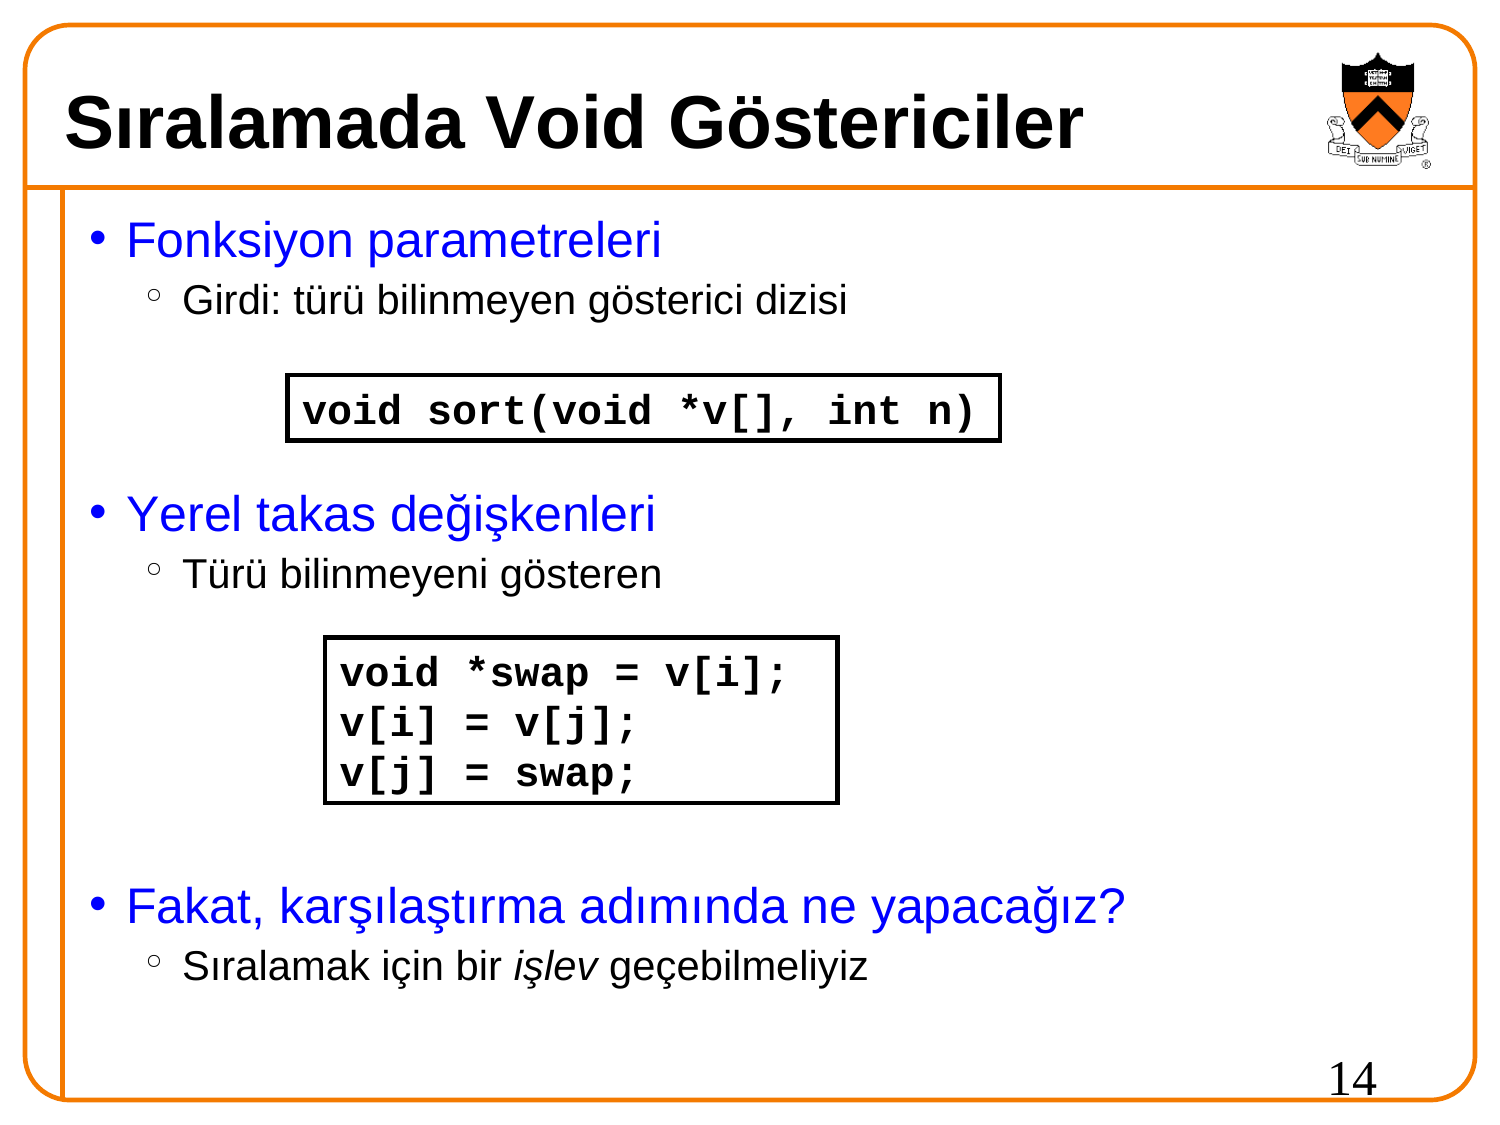

# Sıralamada Void Göstericiler
Fonksiyon parametreleri
Girdi: türü bilinmeyen gösterici dizisi
Yerel takas değişkenleri
Türü bilinmeyeni gösteren
Fakat, karşılaştırma adımında ne yapacağız?
Sıralamak için bir işlev geçebilmeliyiz
void sort(void *v[], int n)
void *swap = v[i];
v[i] = v[j];
v[j] = swap;
14